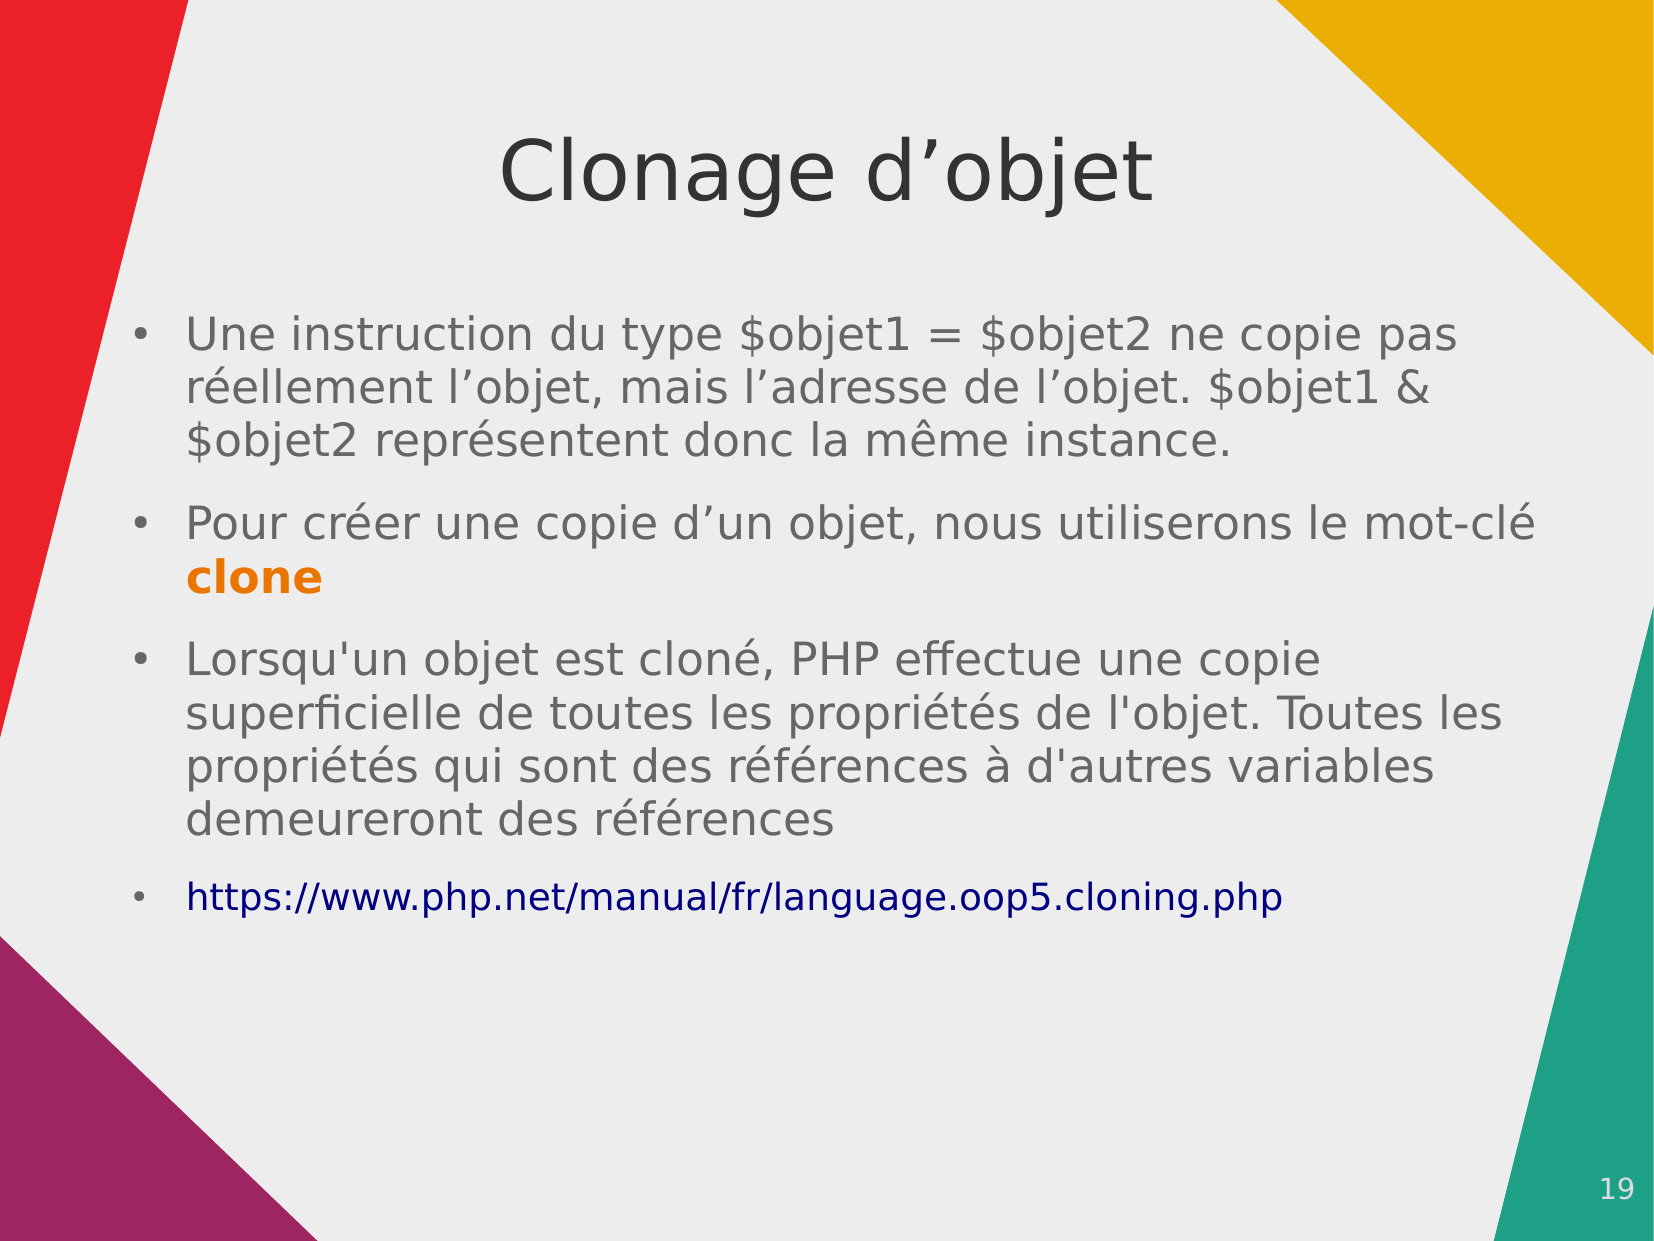

# Clonage d’objet
Une instruction du type $objet1 = $objet2 ne copie pas réellement l’objet, mais l’adresse de l’objet. $objet1 & $objet2 représentent donc la même instance.
Pour créer une copie d’un objet, nous utiliserons le mot-clé clone
Lorsqu'un objet est cloné, PHP effectue une copie superficielle de toutes les propriétés de l'objet. Toutes les propriétés qui sont des références à d'autres variables demeureront des références
https://www.php.net/manual/fr/language.oop5.cloning.php
19